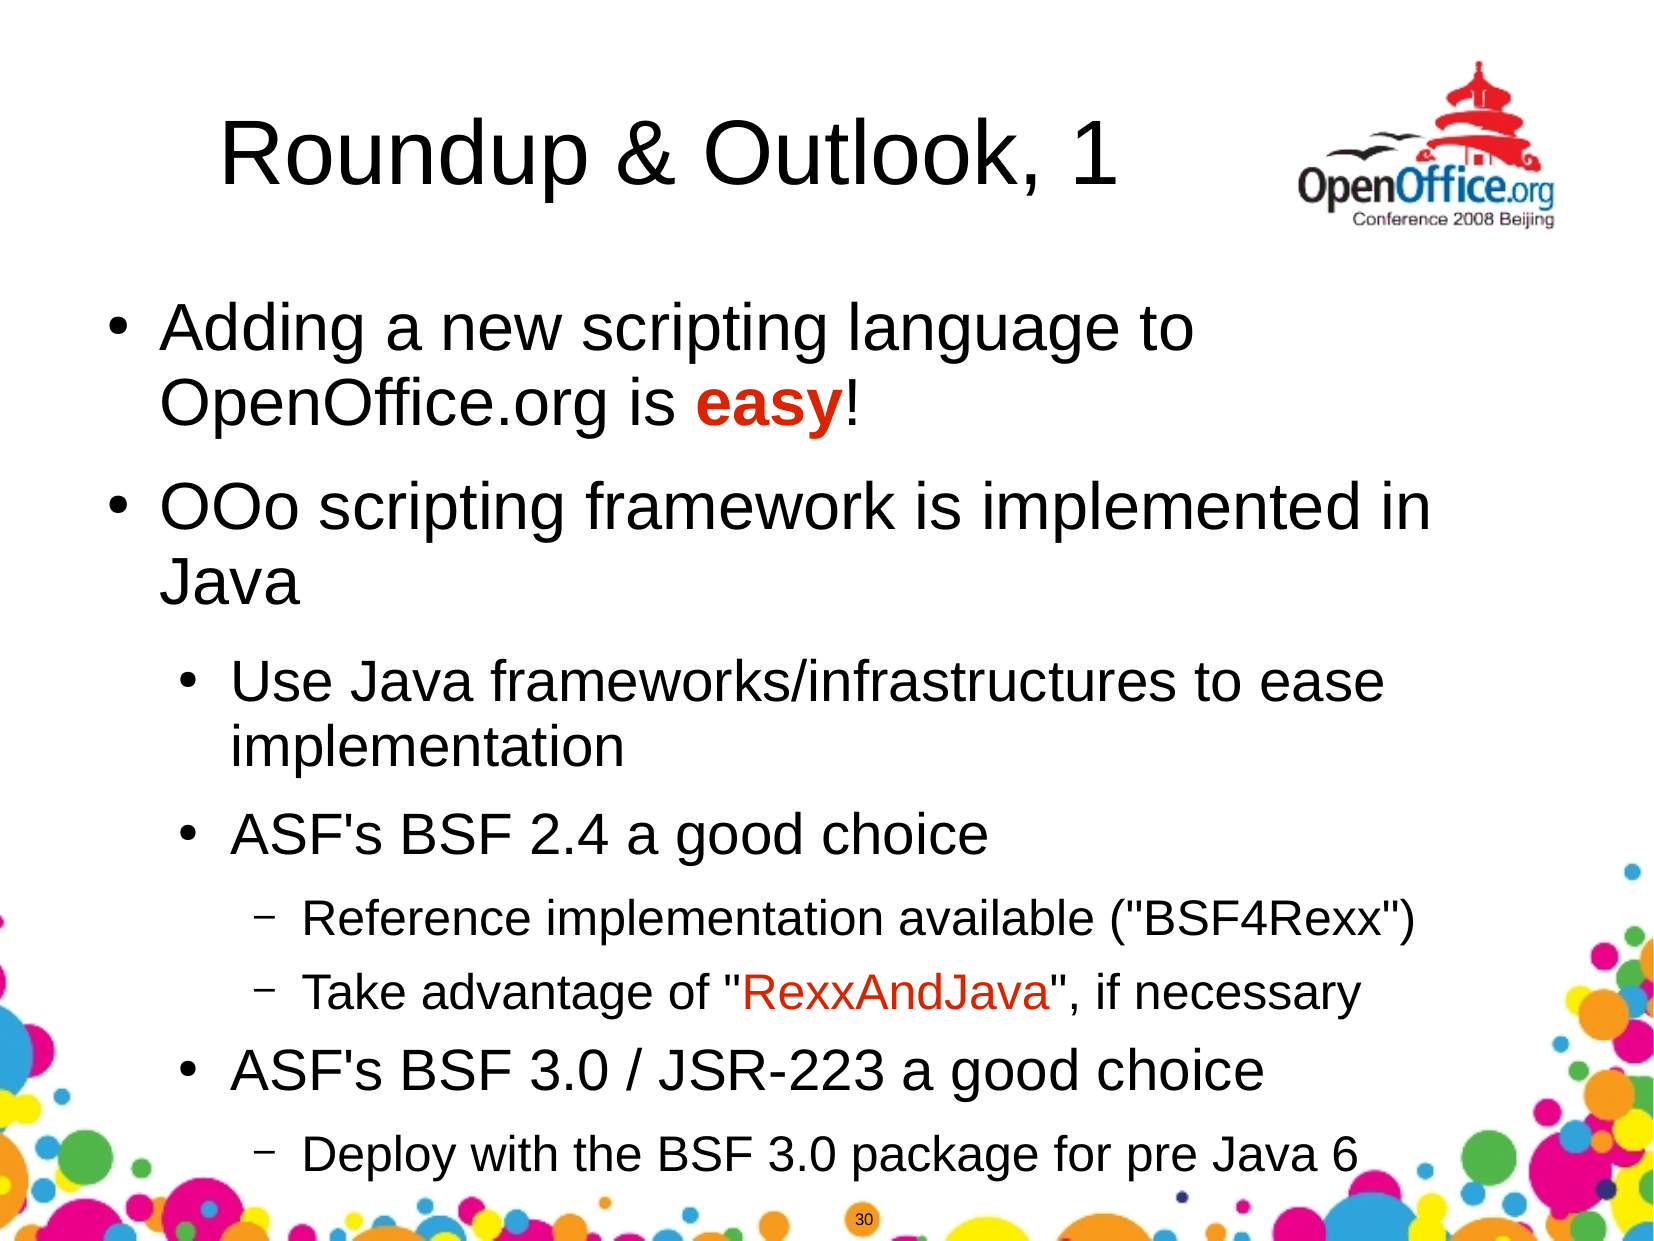

# Roundup & Outlook, 1
Adding a new scripting language to OpenOffice.org is easy!
OOo scripting framework is implemented in Java
Use Java frameworks/infrastructures to ease implementation
ASF's BSF 2.4 a good choice
Reference implementation available ("BSF4Rexx")
Take advantage of "RexxAndJava", if necessary
ASF's BSF 3.0 / JSR-223 a good choice
Deploy with the BSF 3.0 package for pre Java 6
30